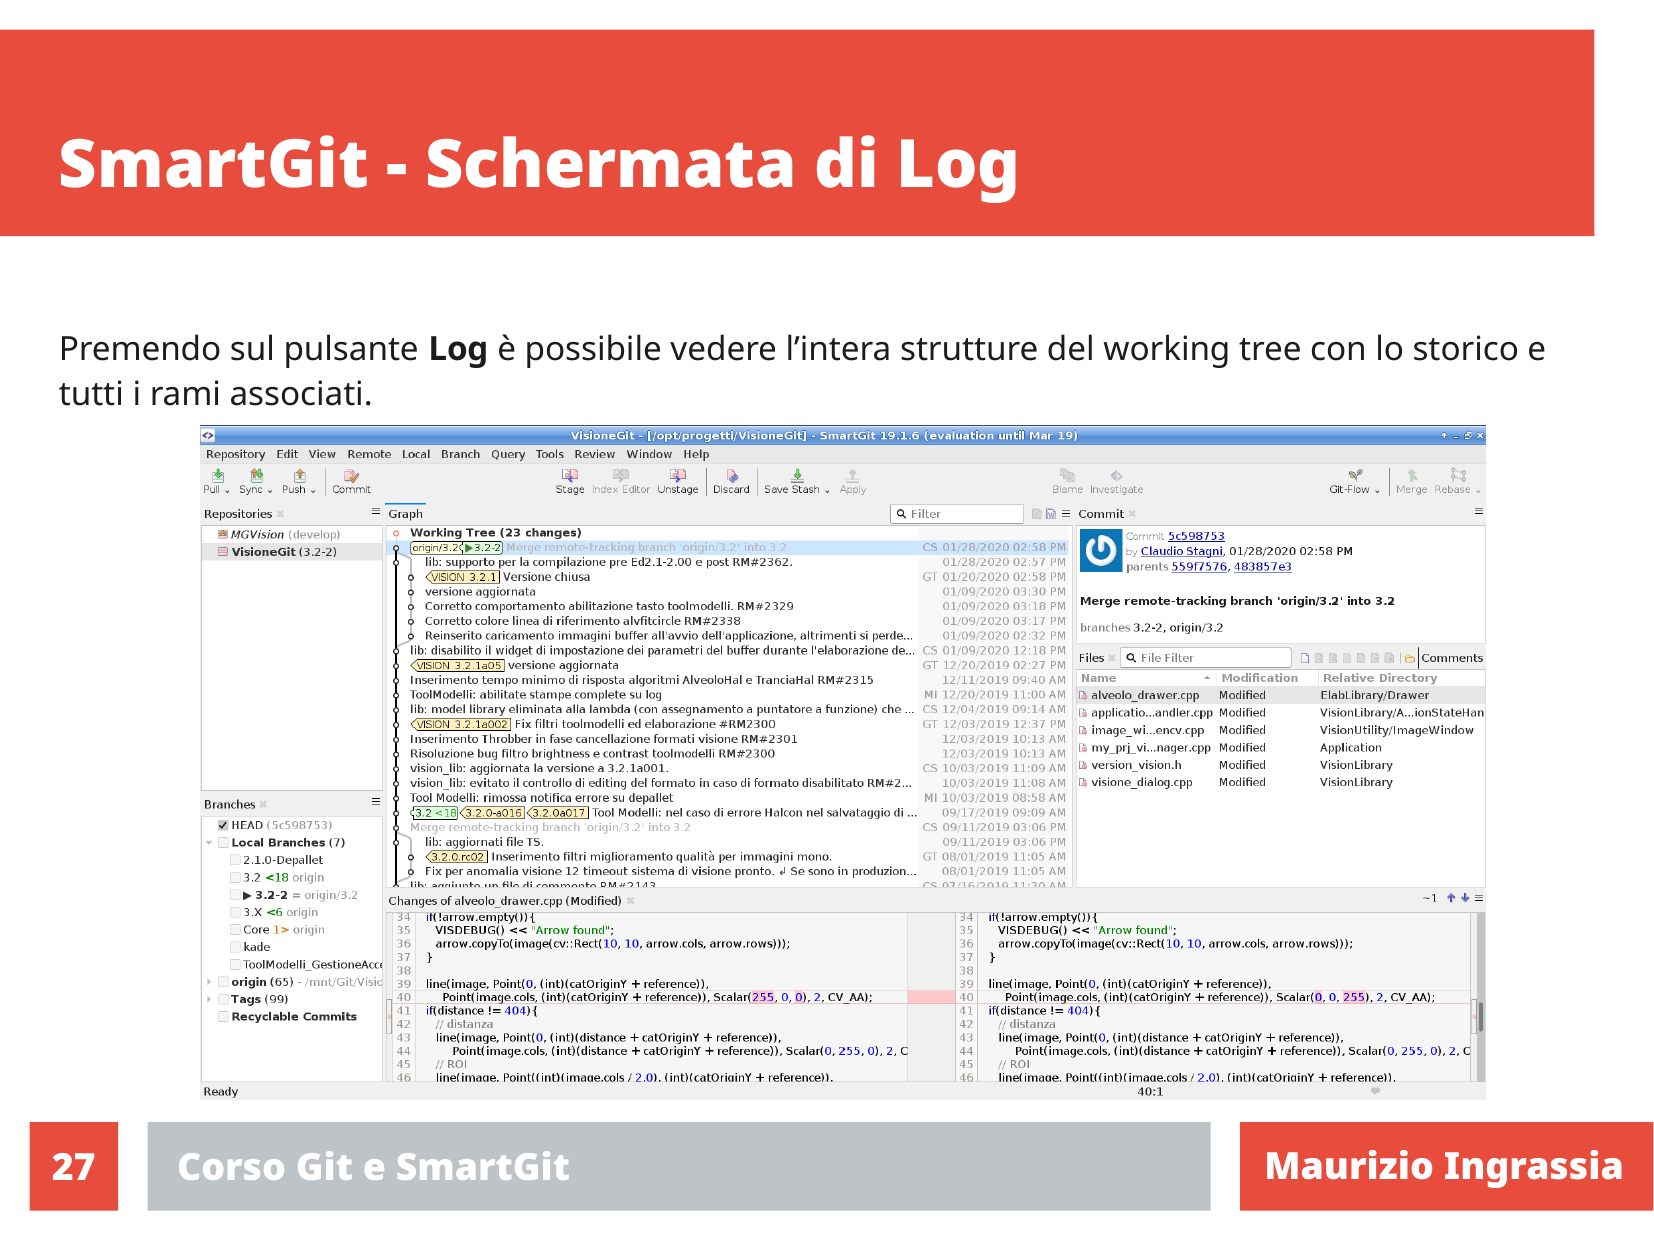

# SmartGit - Schermata di Log
Premendo sul pulsante Log è possibile vedere l’intera strutture del working tree con lo storico e tutti i rami associati.
27
Corso Git e SmartGit
Maurizio Ingrassia